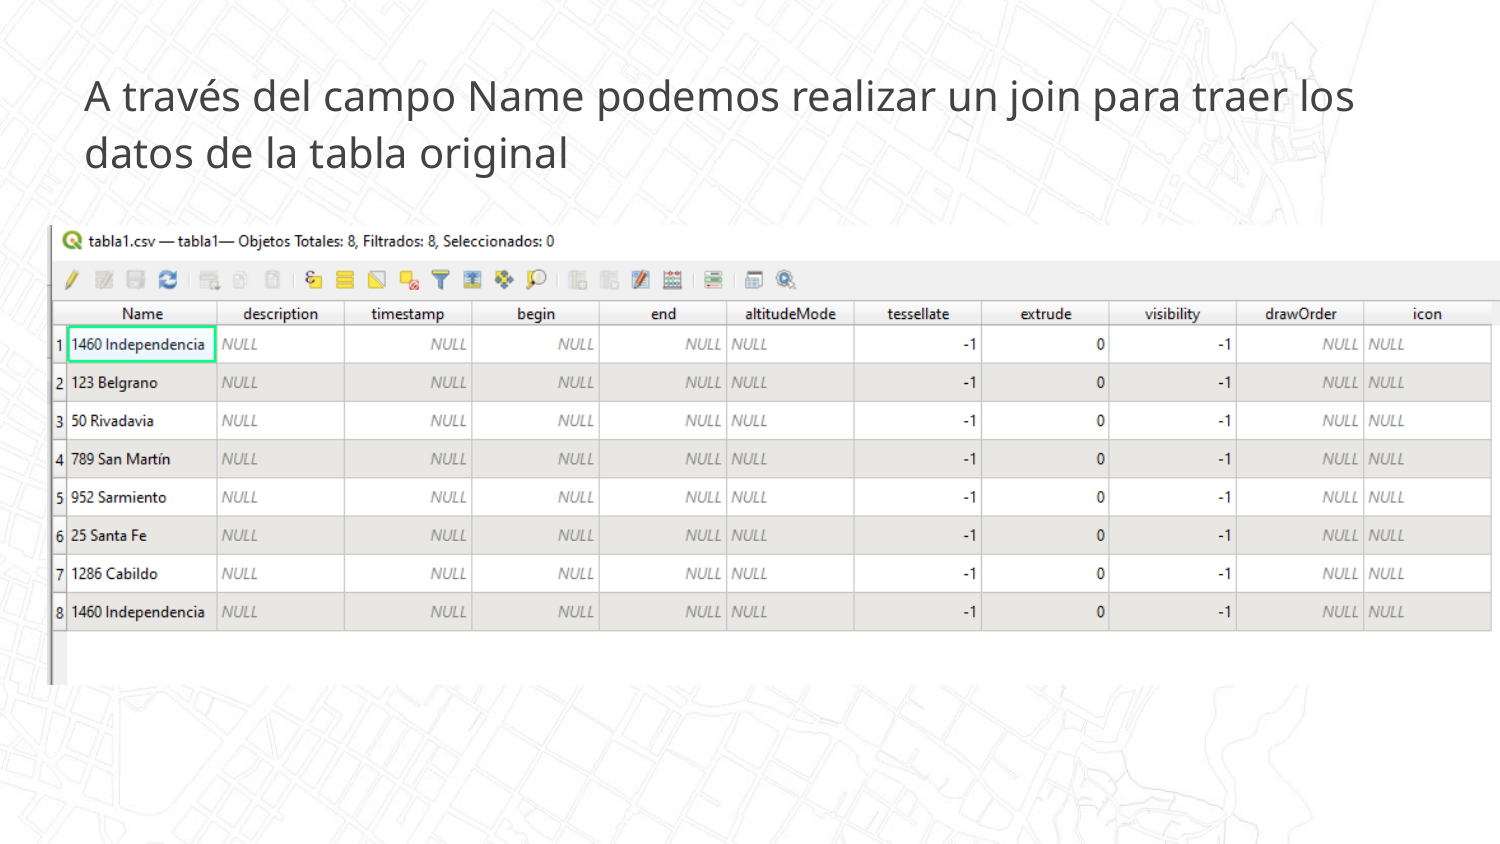

A través del campo Name podemos realizar un join para traer los datos de la tabla original